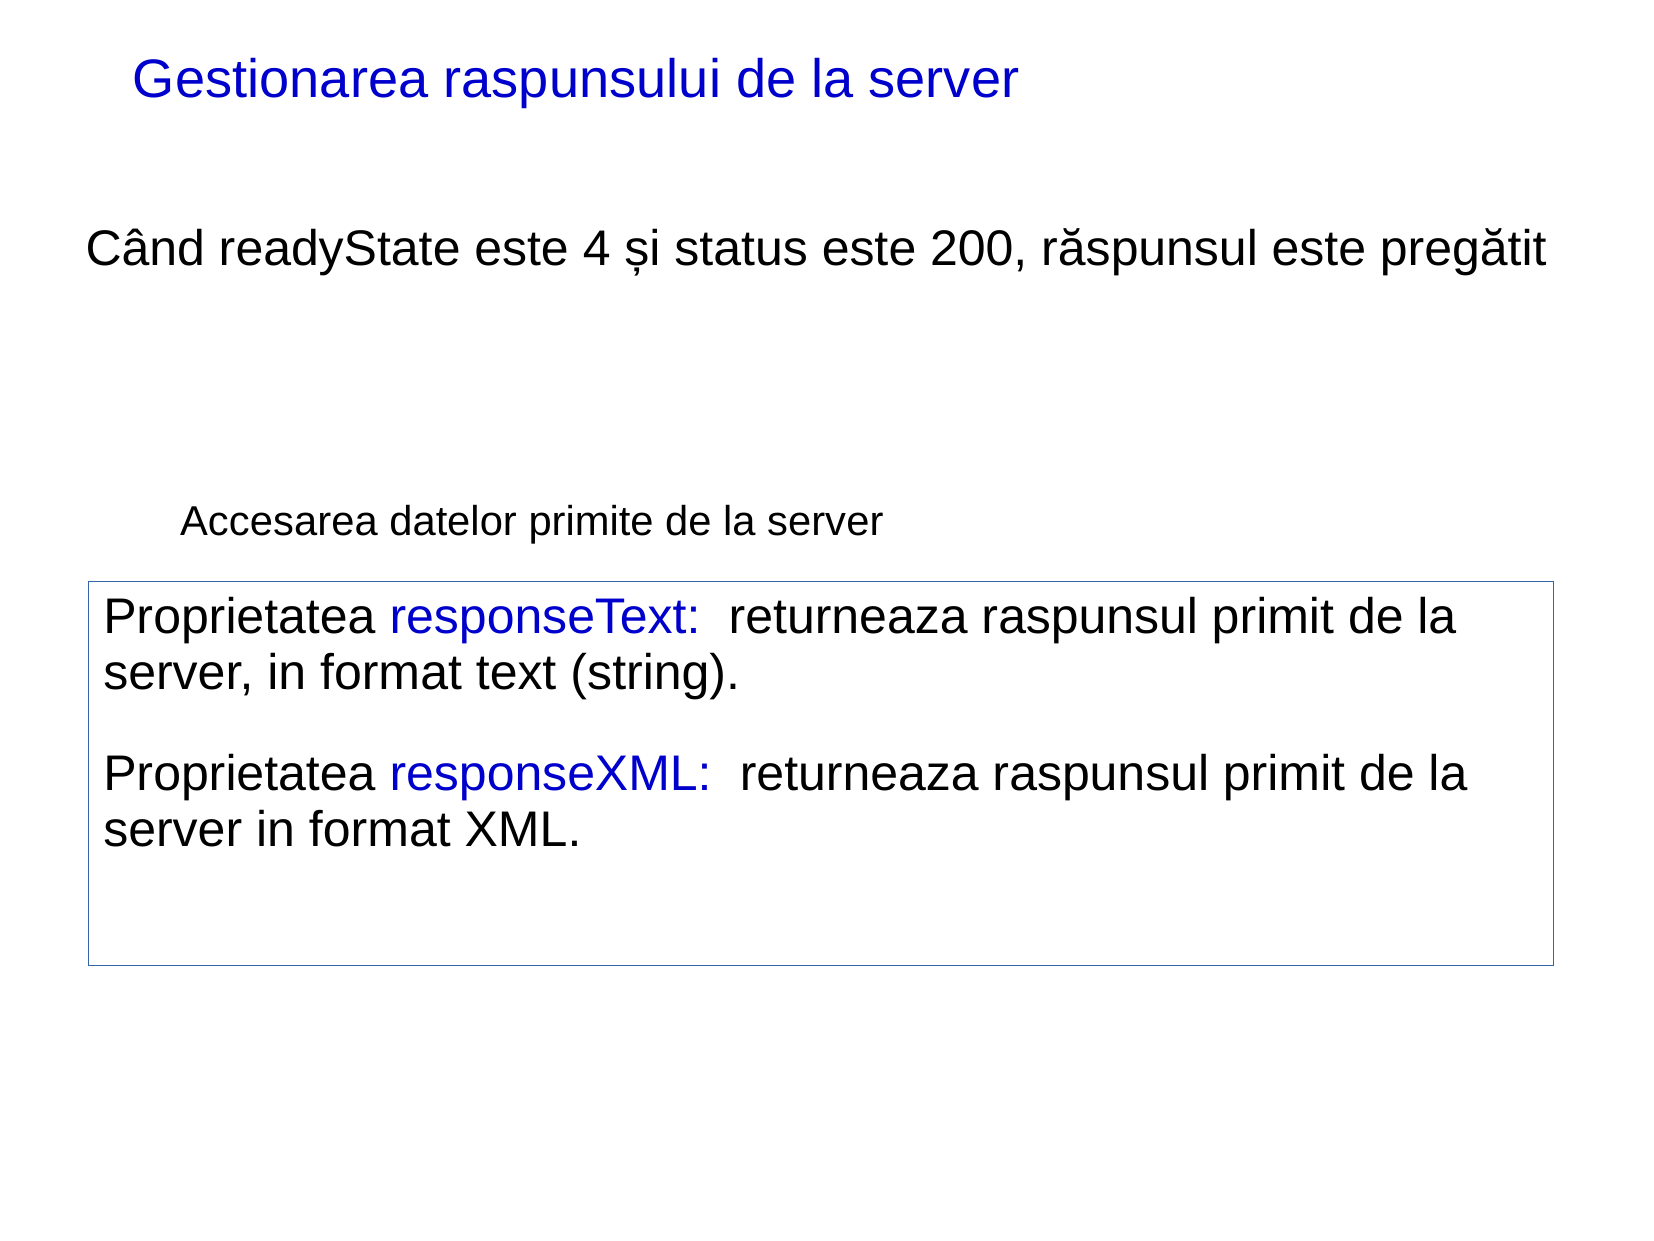

Gestionarea raspunsului de la server
Când readyState este 4 și status este 200, răspunsul este pregătit
Accesarea datelor primite de la server
Proprietatea responseText: returneaza raspunsul primit de la server, in format text (string).
Proprietatea responseXML: returneaza raspunsul primit de la server in format XML.